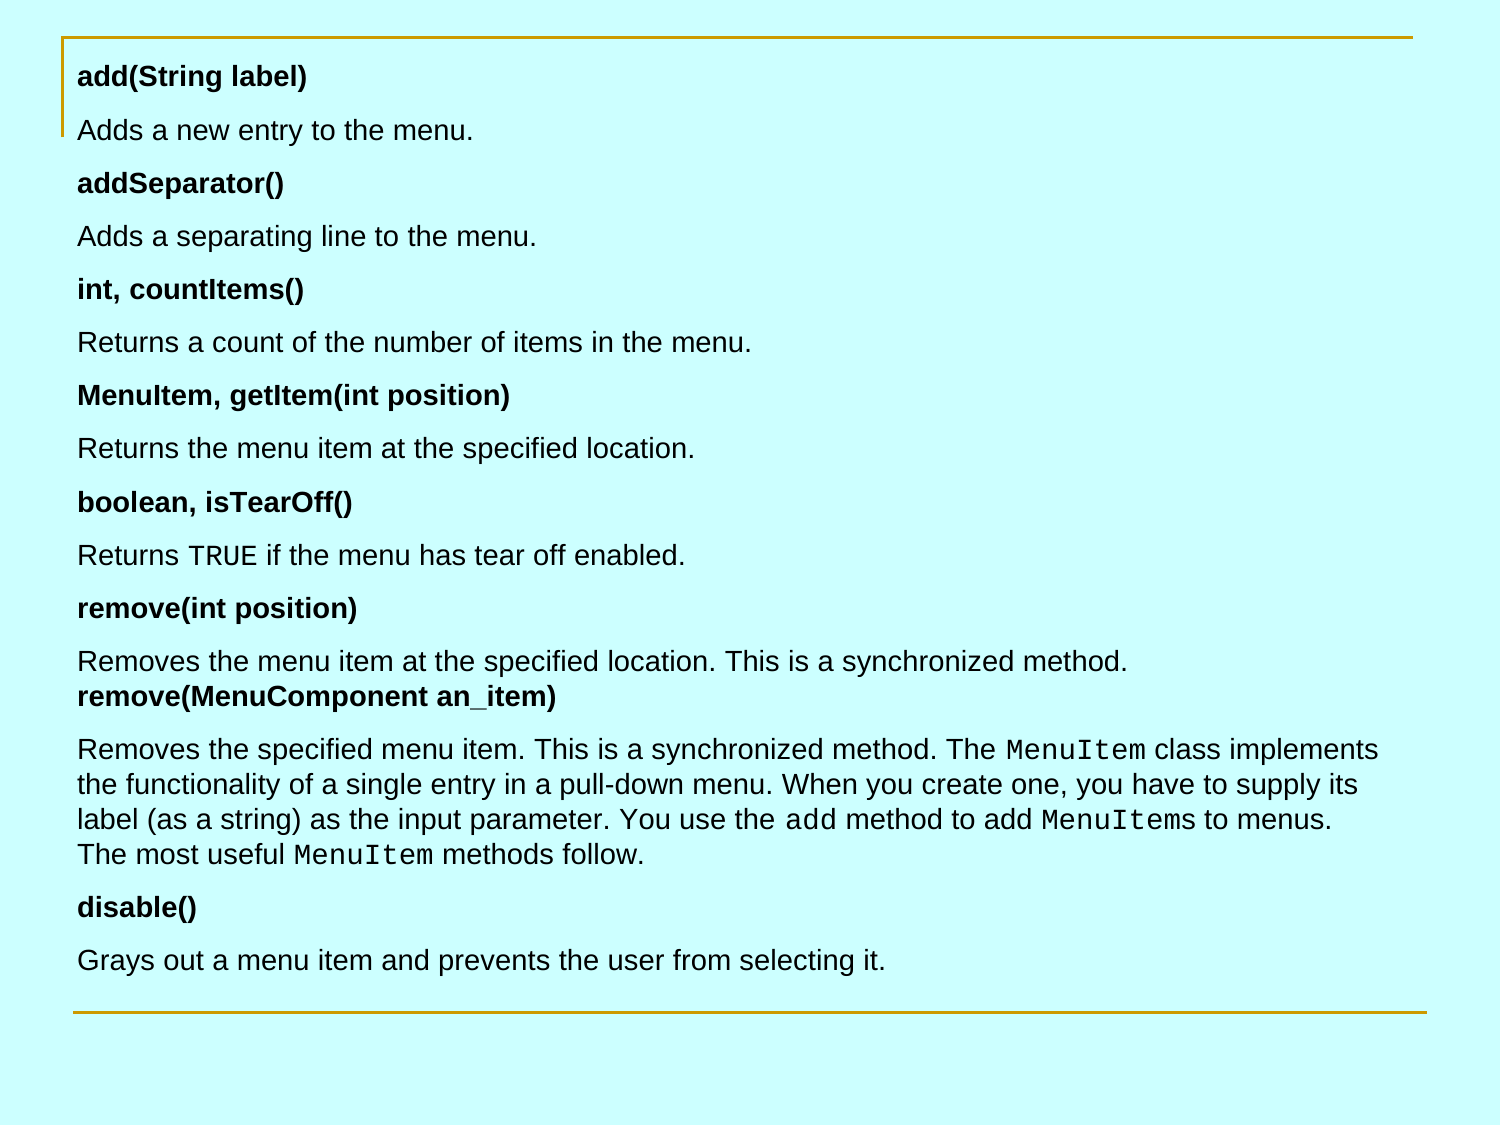

add(String label)
Adds a new entry to the menu.
addSeparator()
Adds a separating line to the menu.
int, countItems()
Returns a count of the number of items in the menu.
MenuItem, getItem(int position)
Returns the menu item at the specified location.
boolean, isTearOff()
Returns TRUE if the menu has tear off enabled.
remove(int position)
Removes the menu item at the specified location. This is a synchronized method. remove(MenuComponent an_item)
Removes the specified menu item. This is a synchronized method. The MenuItem class implements the functionality of a single entry in a pull-down menu. When you create one, you have to supply its label (as a string) as the input parameter. You use the add method to add MenuItems to menus. The most useful MenuItem methods follow.
disable()
Grays out a menu item and prevents the user from selecting it.